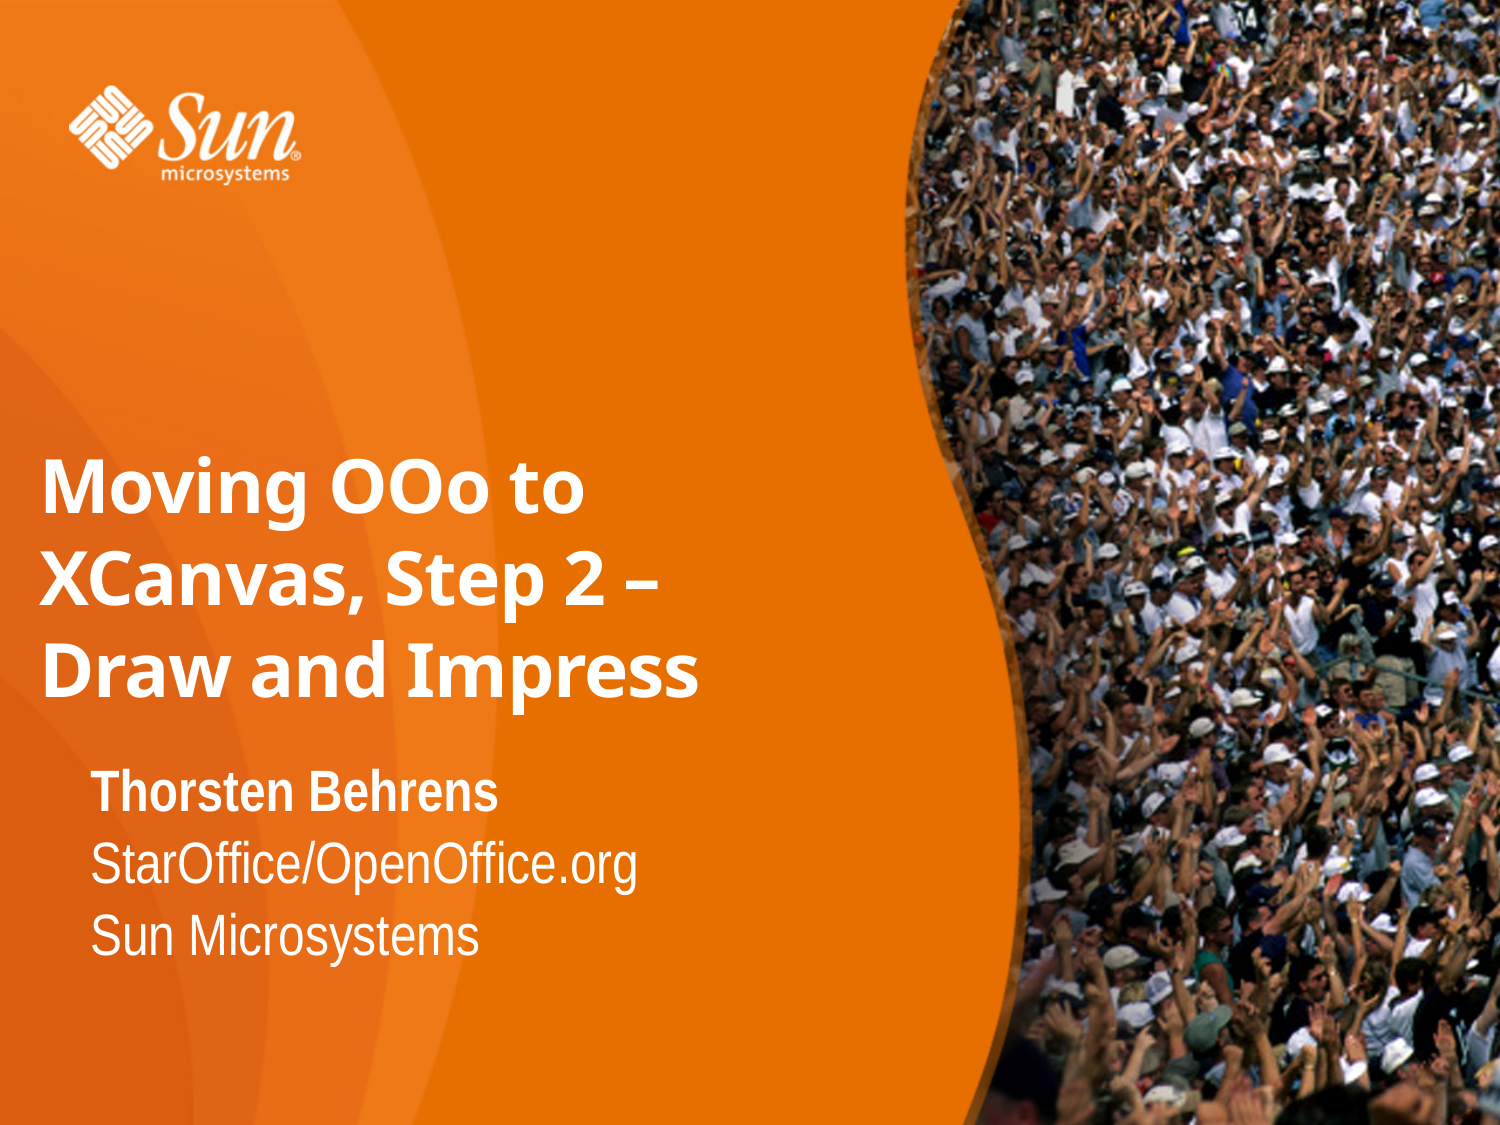

# Moving OOo to XCanvas, Step 2 – Draw and Impress
Thorsten Behrens
StarOffice/OpenOffice.org
Sun Microsystems